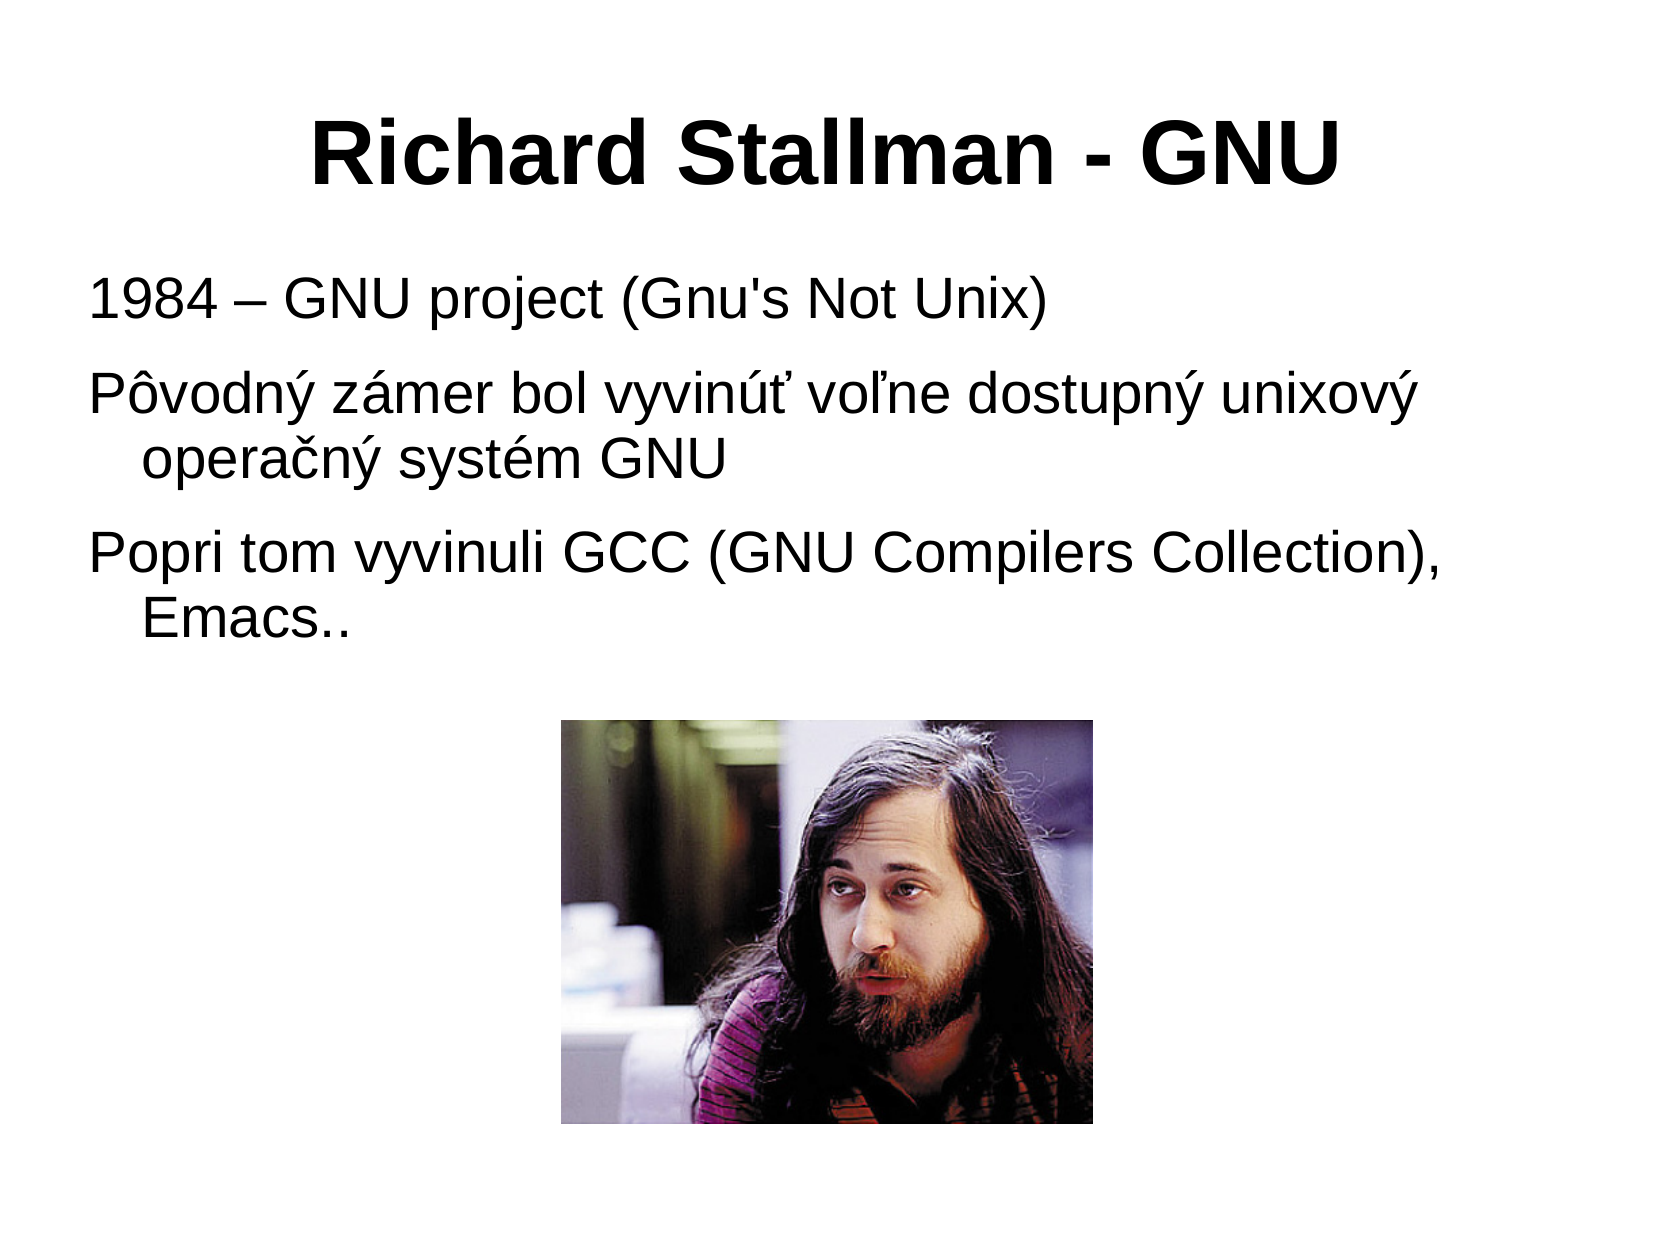

# Richard Stallman - GNU
1984 – GNU project (Gnu's Not Unix)
Pôvodný zámer bol vyvinúť voľne dostupný unixový operačný systém GNU
Popri tom vyvinuli GCC (GNU Compilers Collection), Emacs..